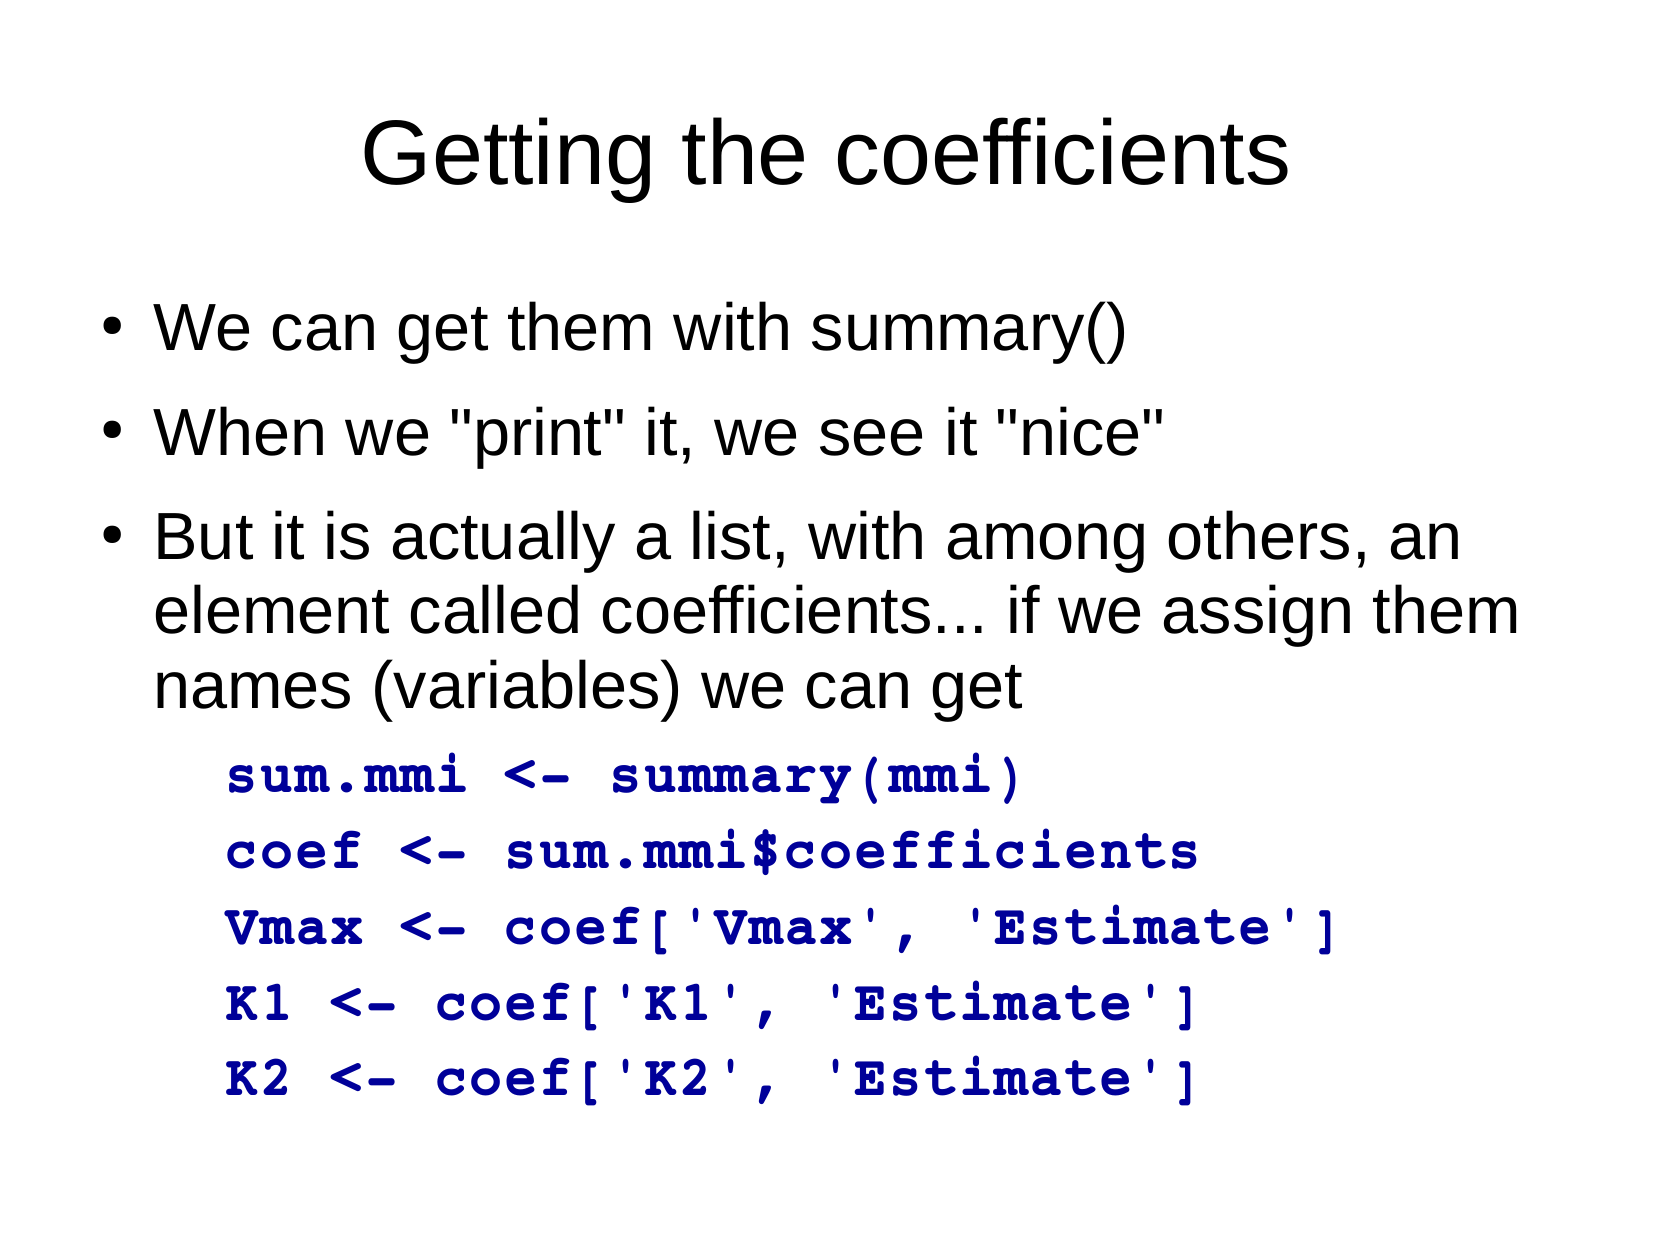

# Getting the coefficients
We can get them with summary()
When we "print" it, we see it "nice"
But it is actually a list, with among others, an element called coefficients... if we assign them names (variables) we can get
sum.mmi <- summary(mmi)
coef <- sum.mmi$coefficients
Vmax <- coef['Vmax', 'Estimate']
K1 <- coef['K1', 'Estimate']
K2 <- coef['K2', 'Estimate']